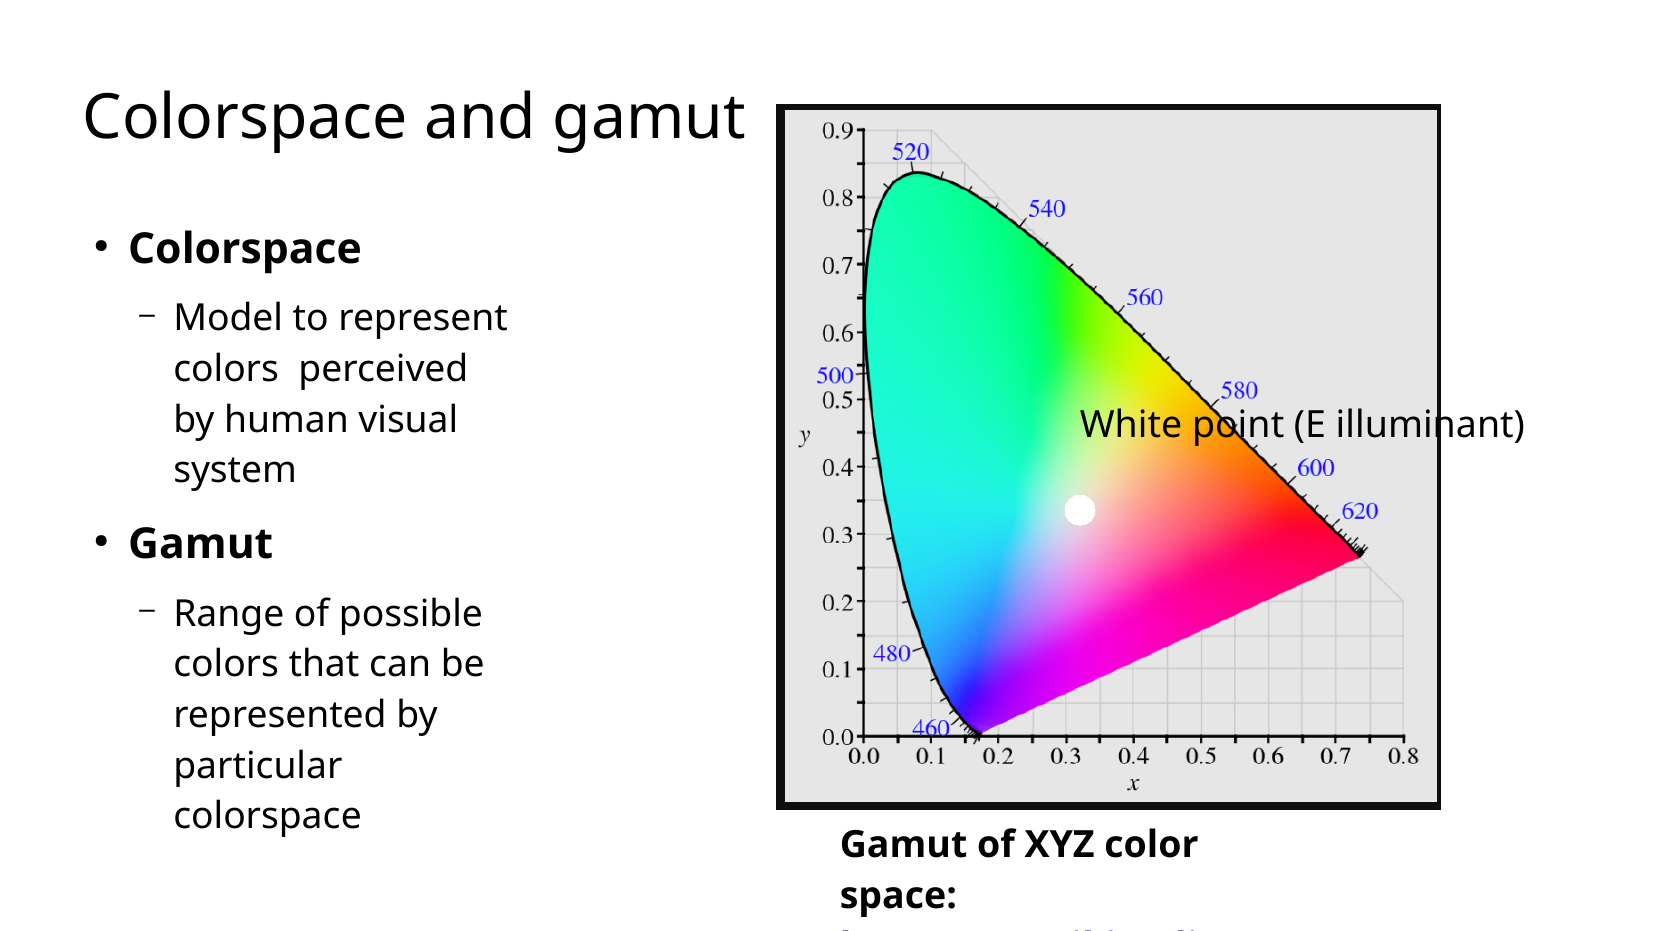

# Colorspace and gamut
Colorspace
Model to represent colors perceived by human visual system
Gamut
Range of possible colors that can be represented by particular colorspace
White point (E illuminant)
Gamut of XYZ color space: https://en.wikipedia.org/wiki/CIE_1931_color_space